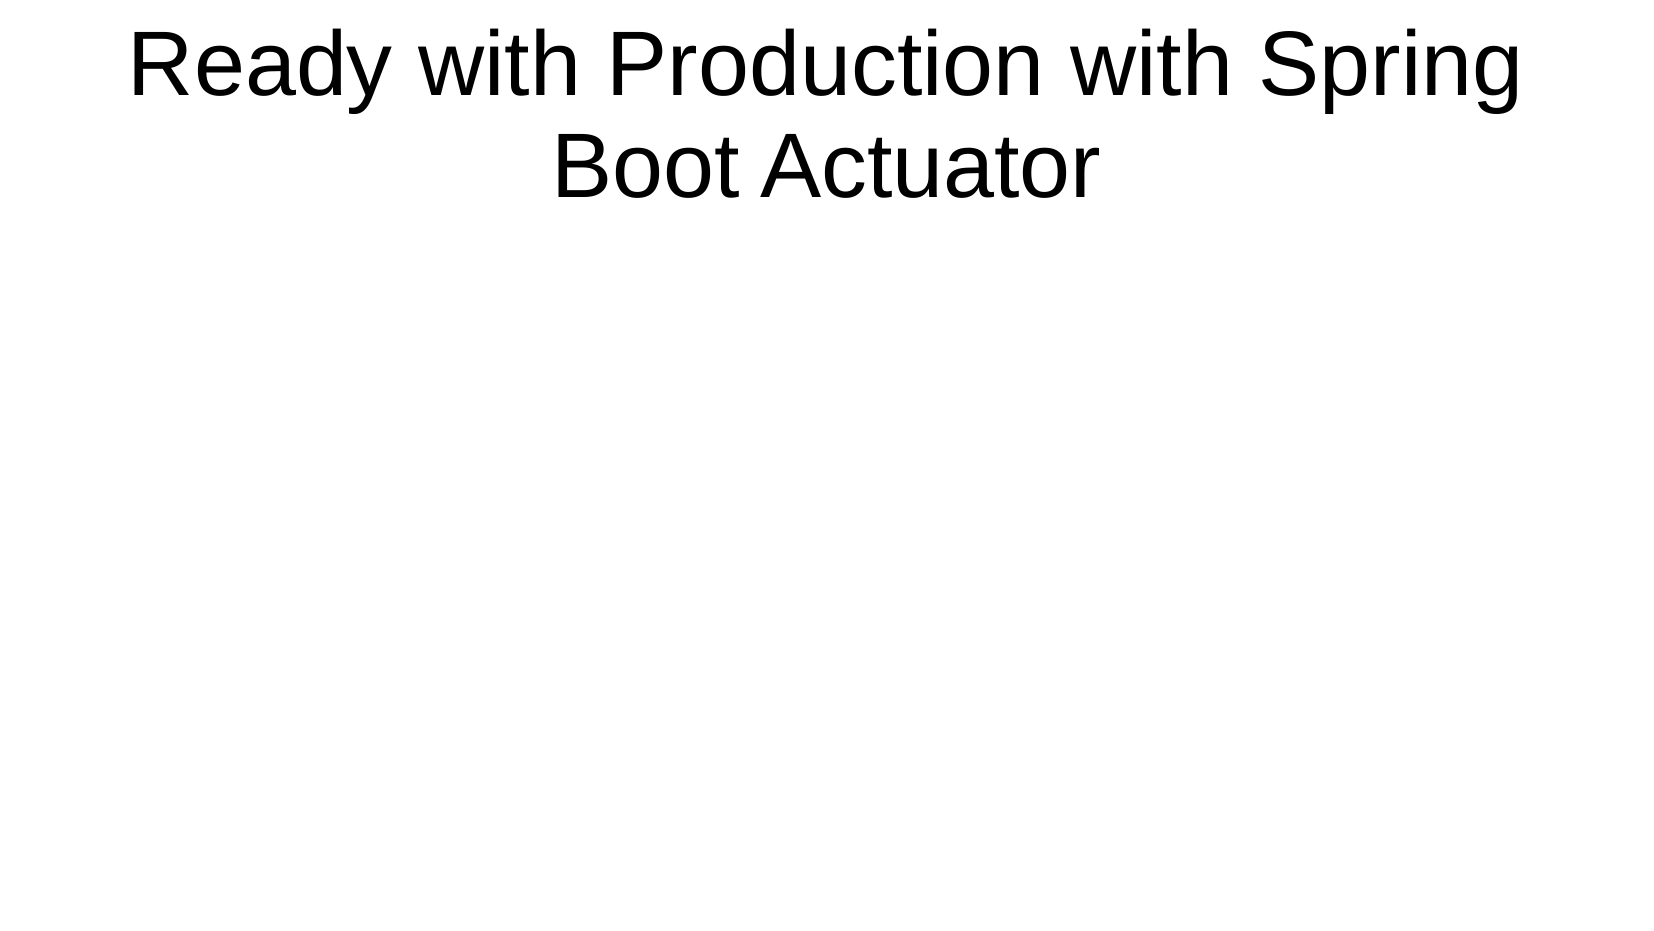

# Ready with Production with Spring Boot Actuator